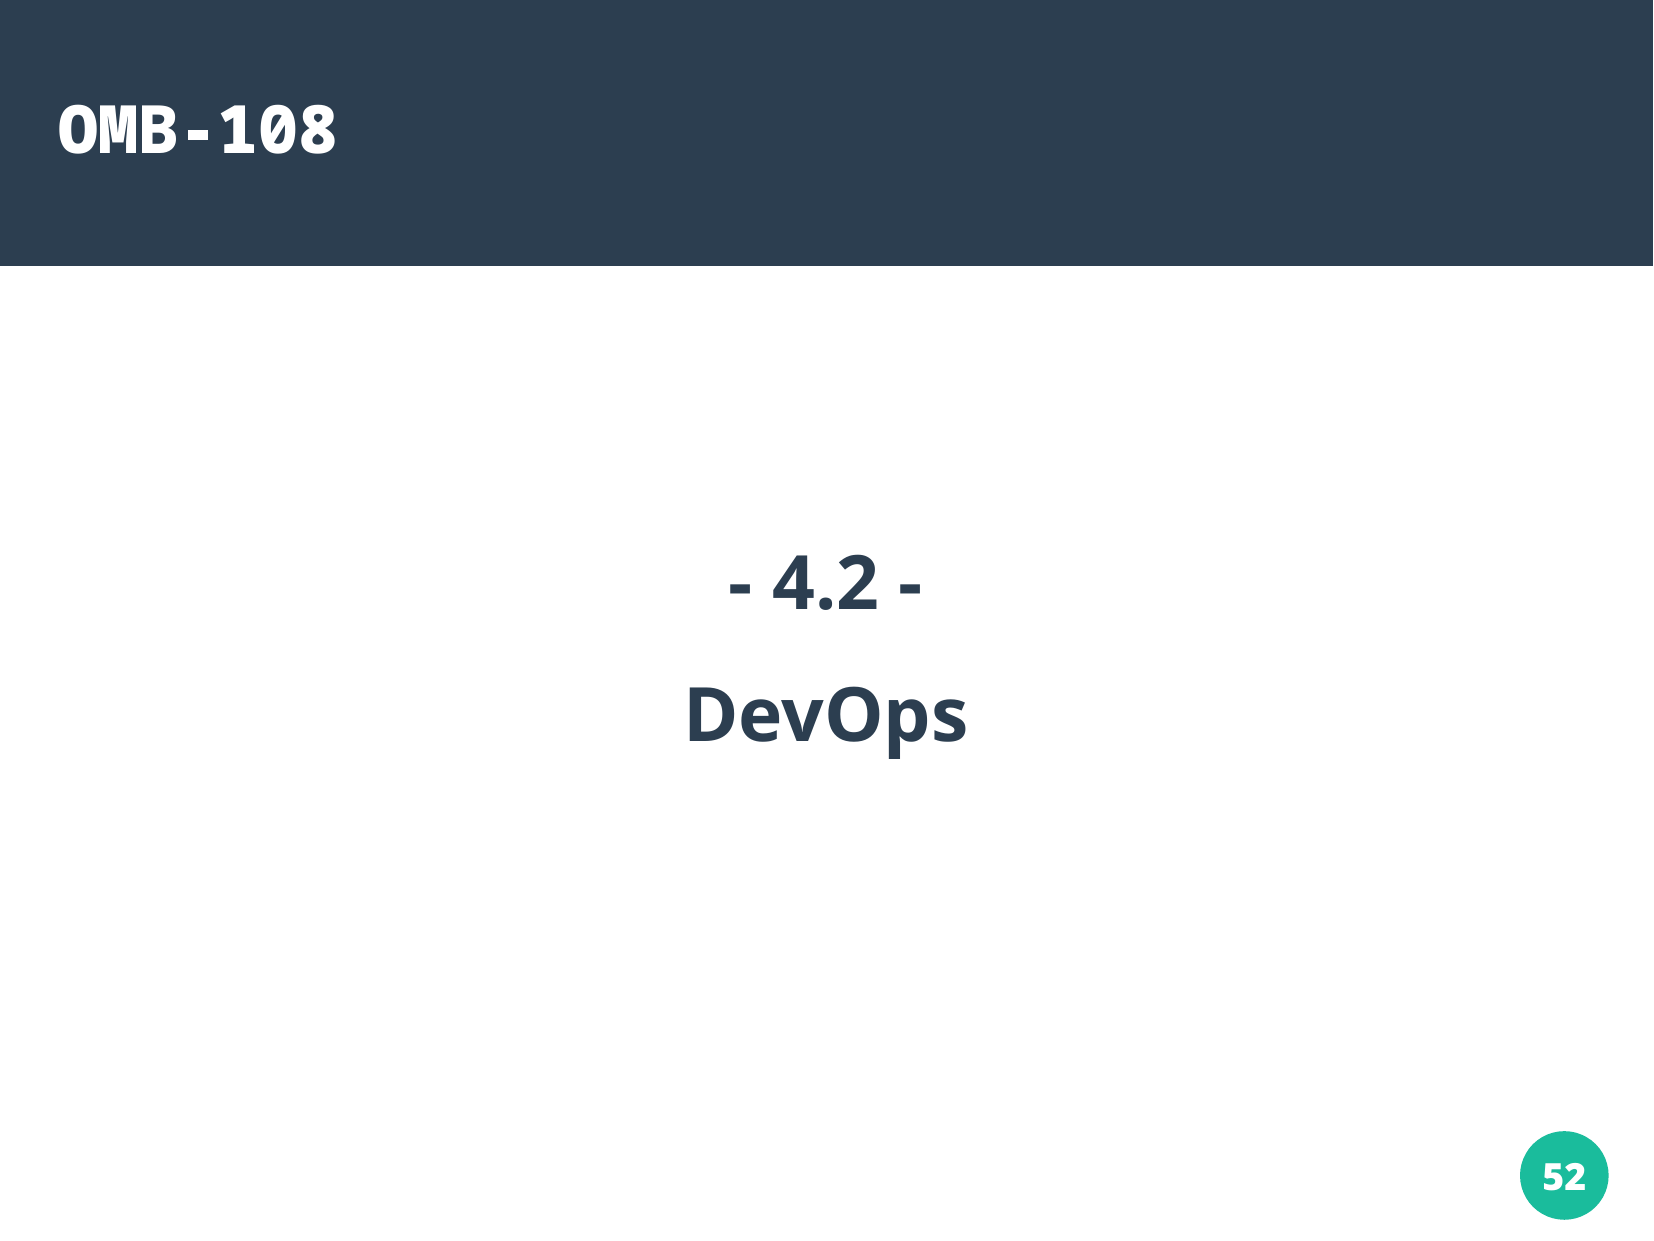

# OMB-108
- 4.2 -
DevOps
52